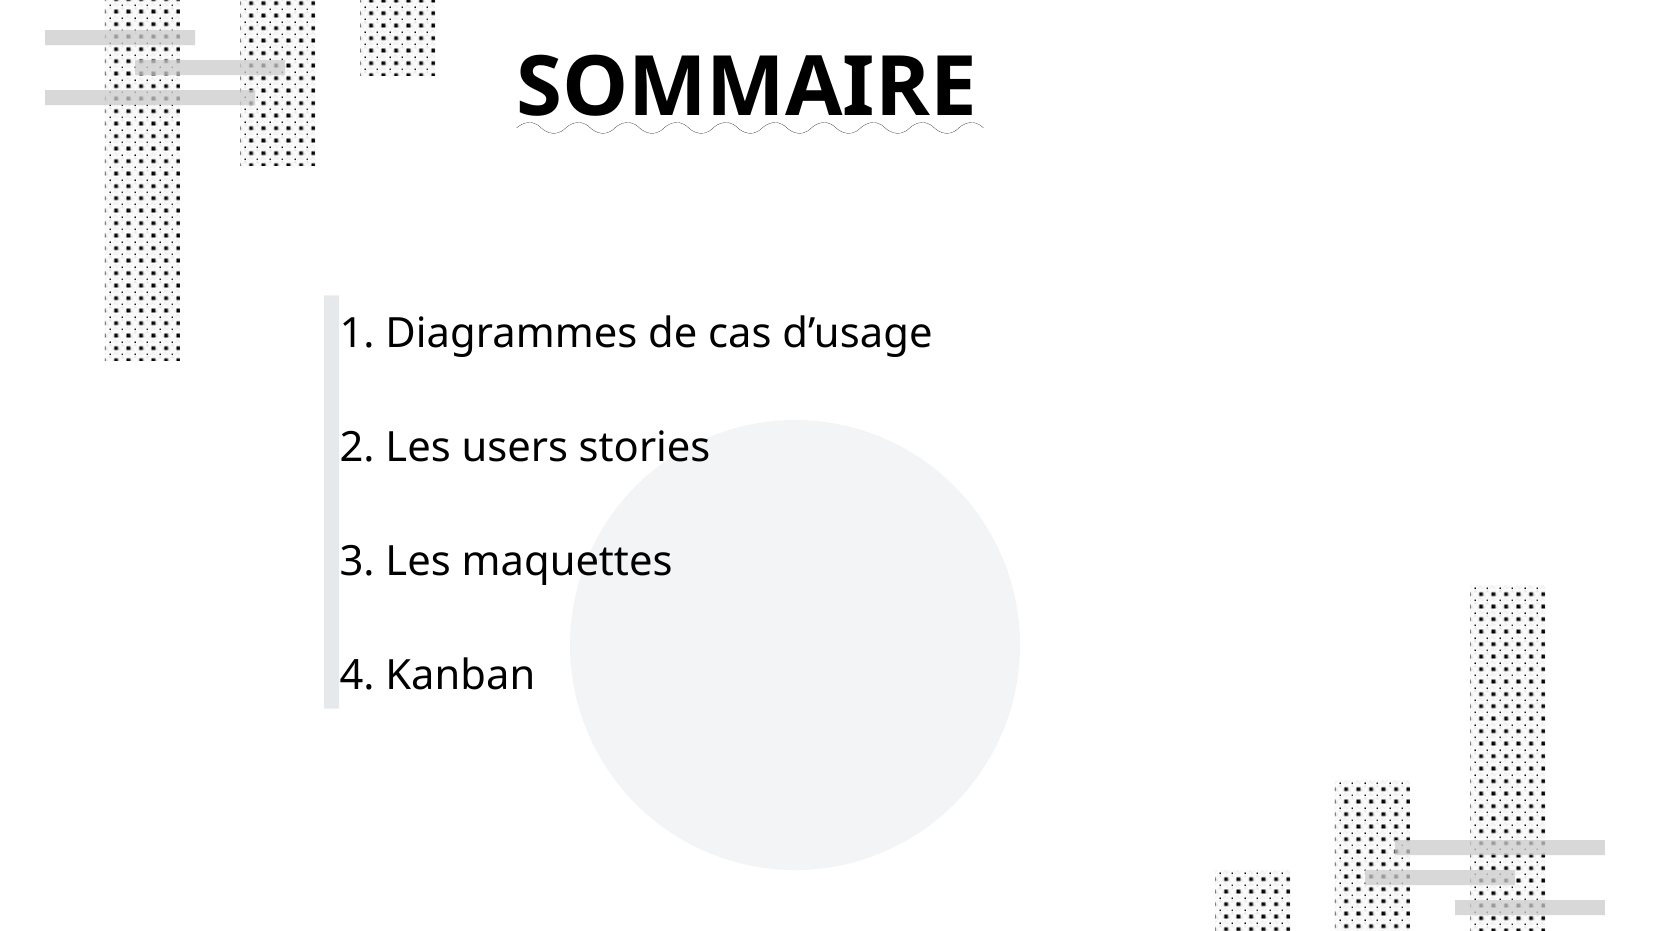

SOMMAIRE
1. Diagrammes de cas d’usage
2. Les users stories
3. Les maquettes
4. Kanban